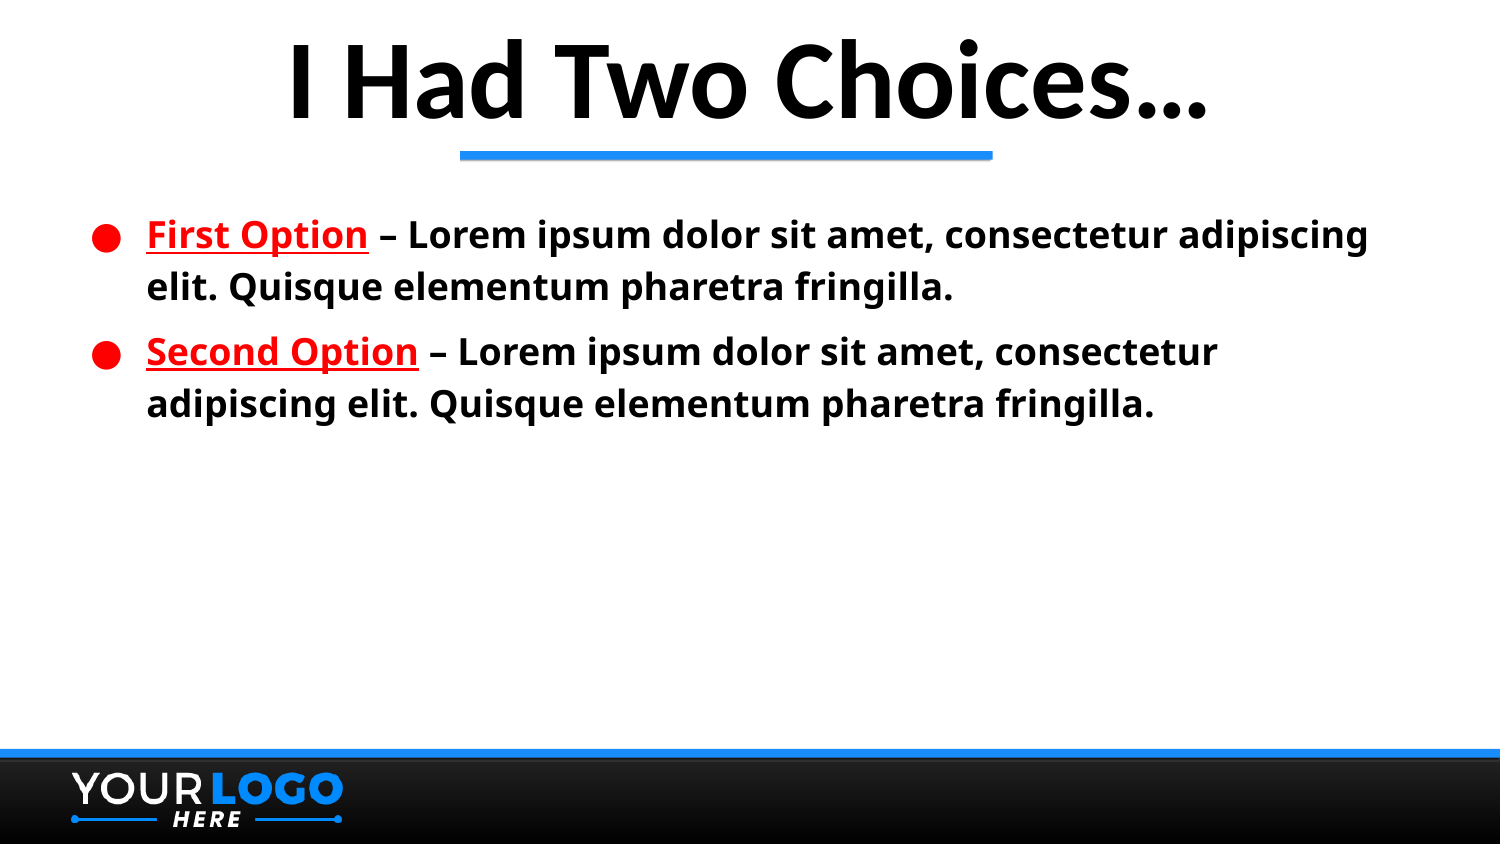

I Had Two Choices…
# First Option – Lorem ipsum dolor sit amet, consectetur adipiscing elit. Quisque elementum pharetra fringilla.
Second Option – Lorem ipsum dolor sit amet, consectetur adipiscing elit. Quisque elementum pharetra fringilla.